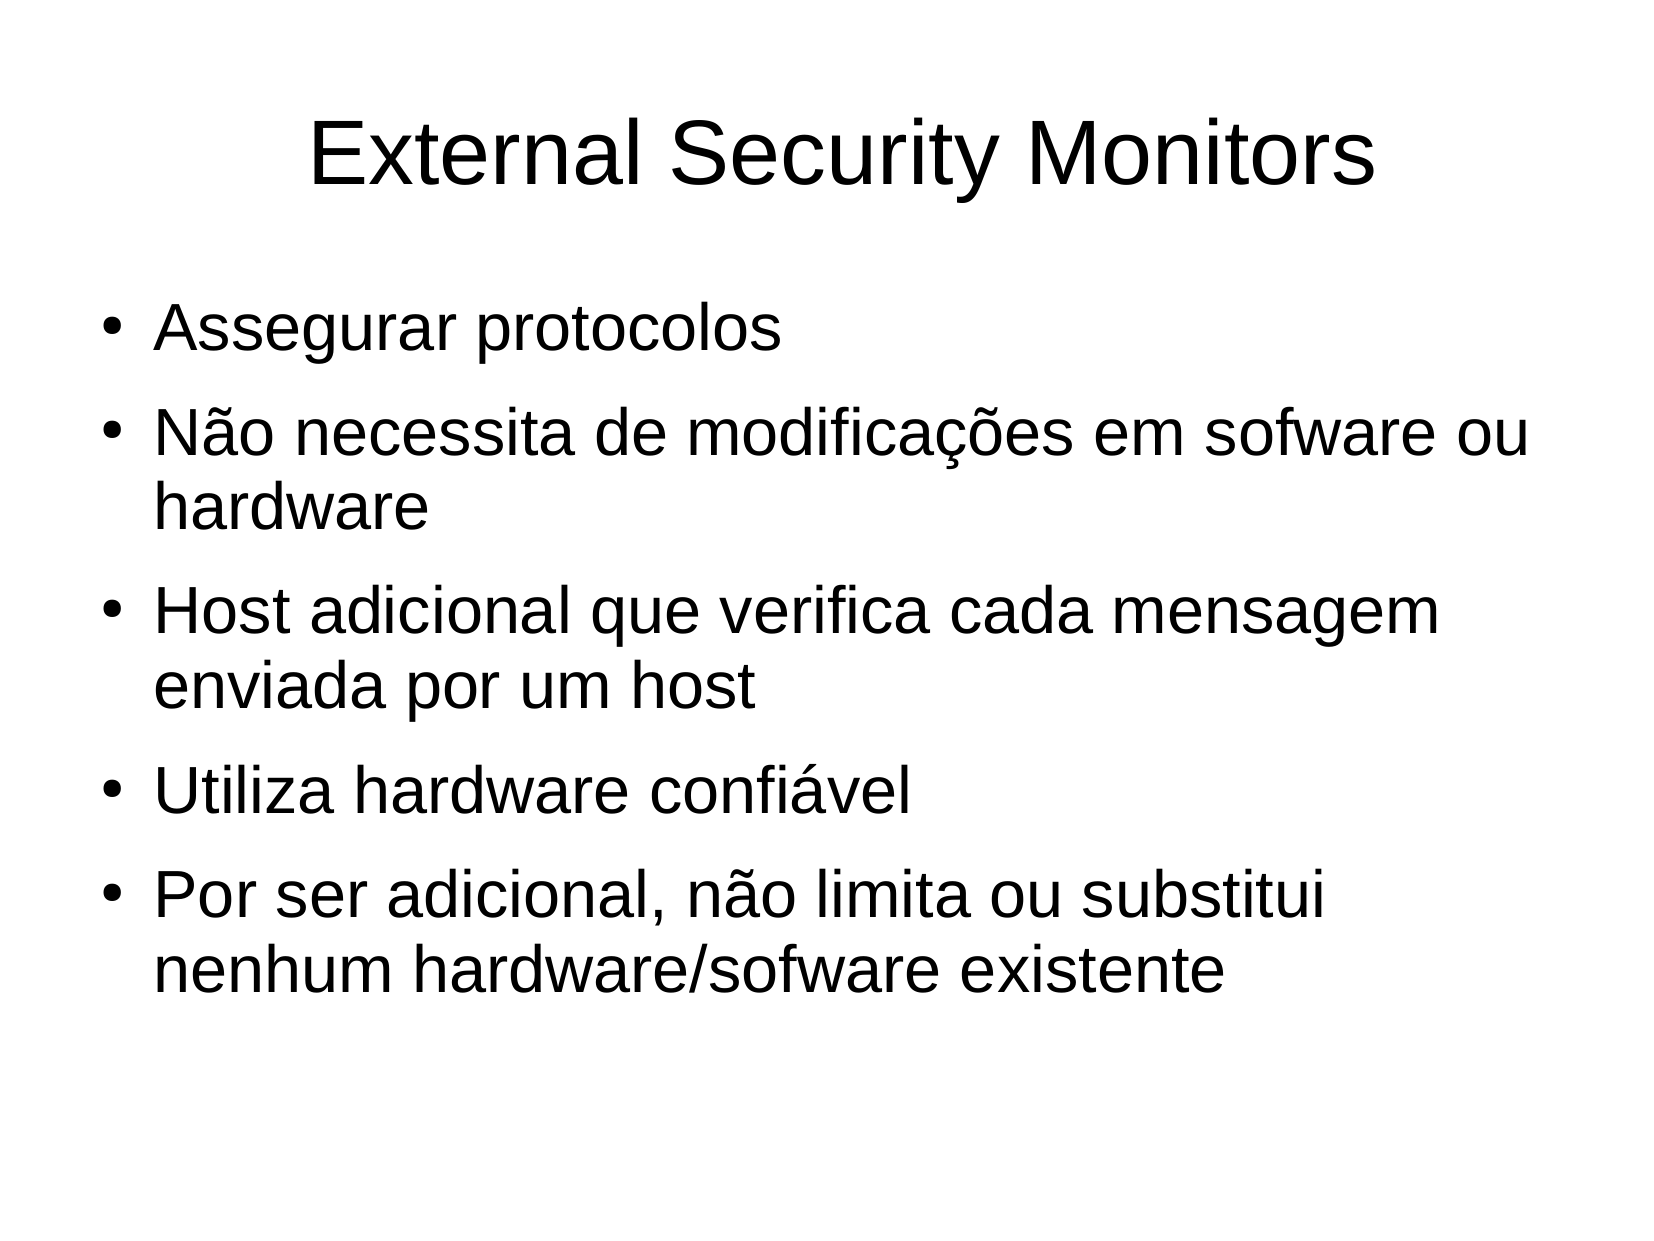

# External Security Monitors
Assegurar protocolos
Não necessita de modificações em sofware ou hardware
Host adicional que verifica cada mensagem enviada por um host
Utiliza hardware confiável
Por ser adicional, não limita ou substitui nenhum hardware/sofware existente